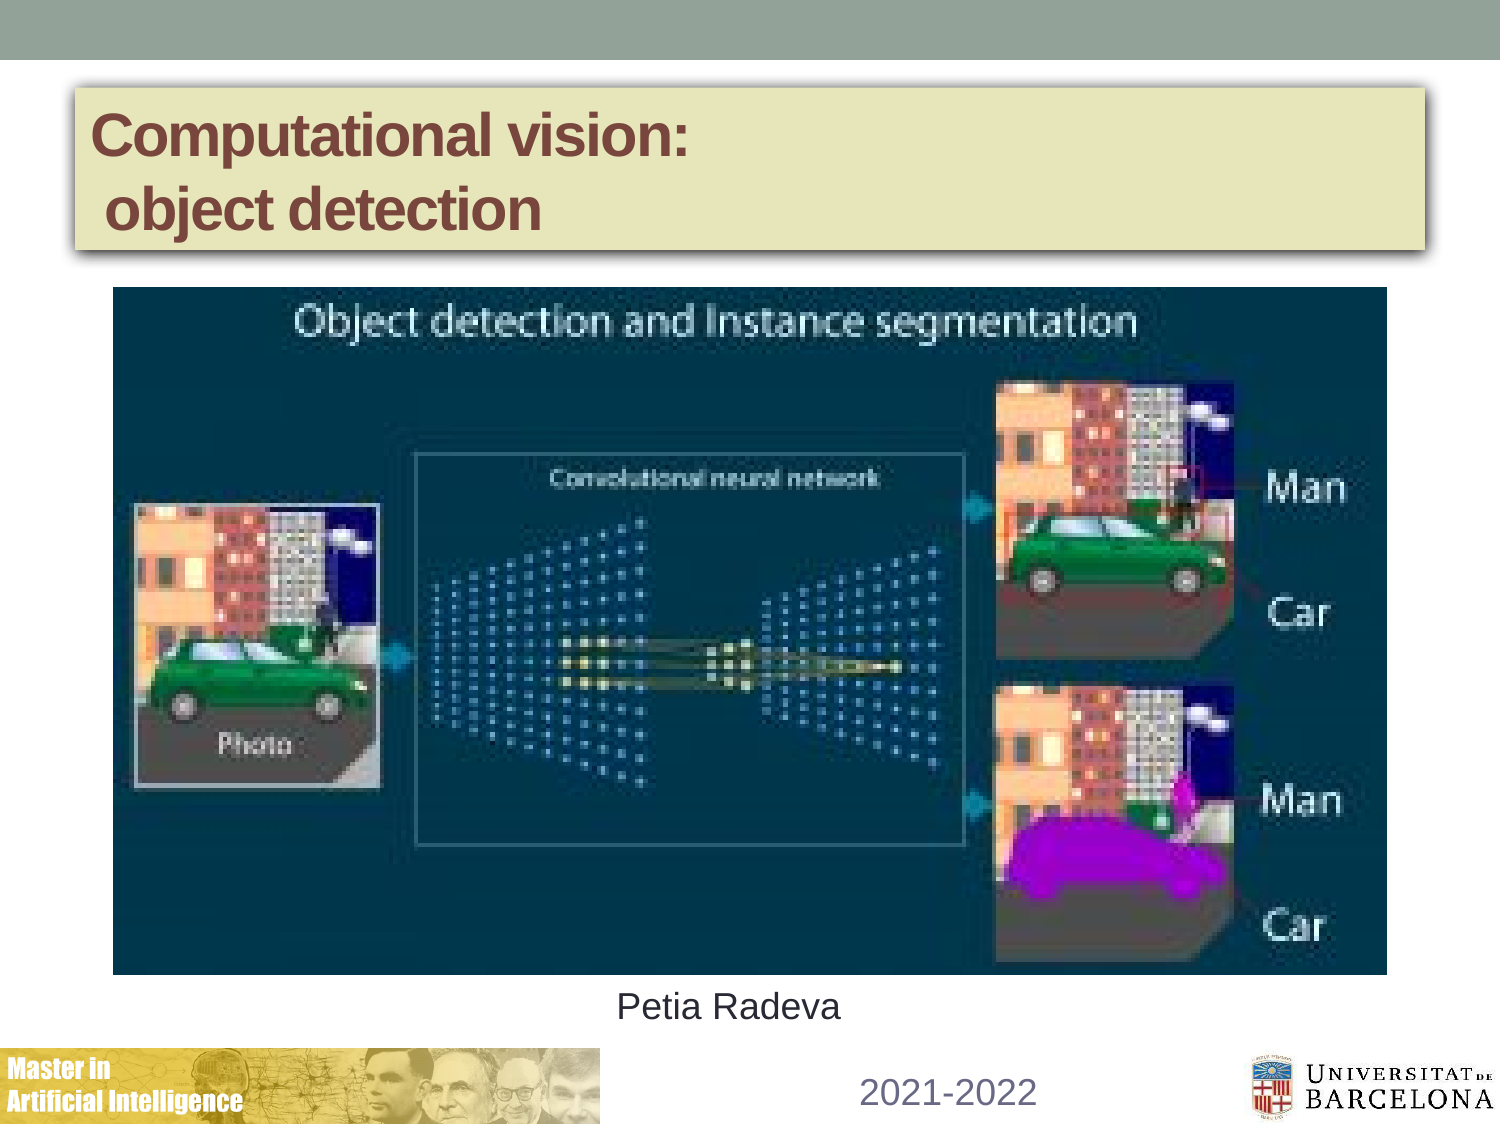

# Computational vision: object detection
Petia Radeva
2021-2022